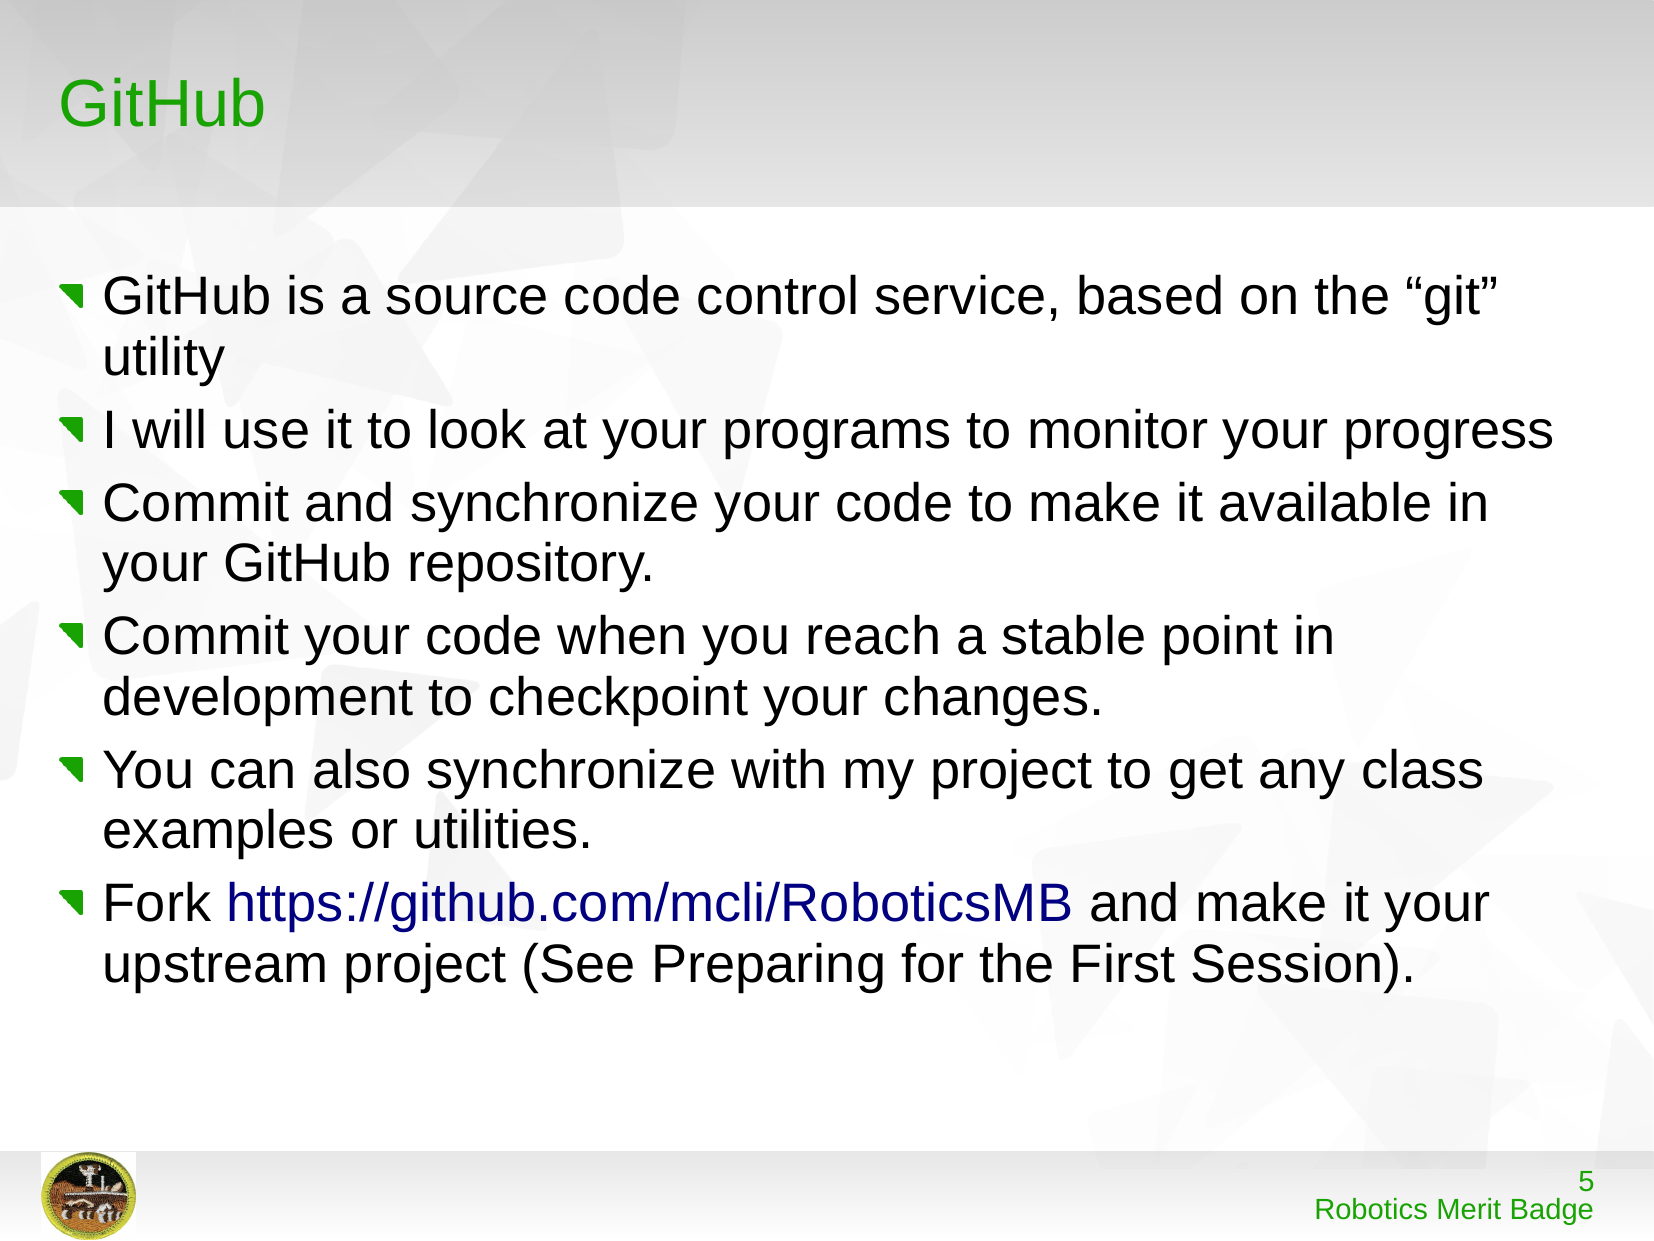

# GitHub
GitHub is a source code control service, based on the “git” utility
I will use it to look at your programs to monitor your progress
Commit and synchronize your code to make it available in your GitHub repository.
Commit your code when you reach a stable point in development to checkpoint your changes.
You can also synchronize with my project to get any class examples or utilities.
Fork https://github.com/mcli/RoboticsMB and make it your upstream project (See Preparing for the First Session).
5
Robotics Merit Badge